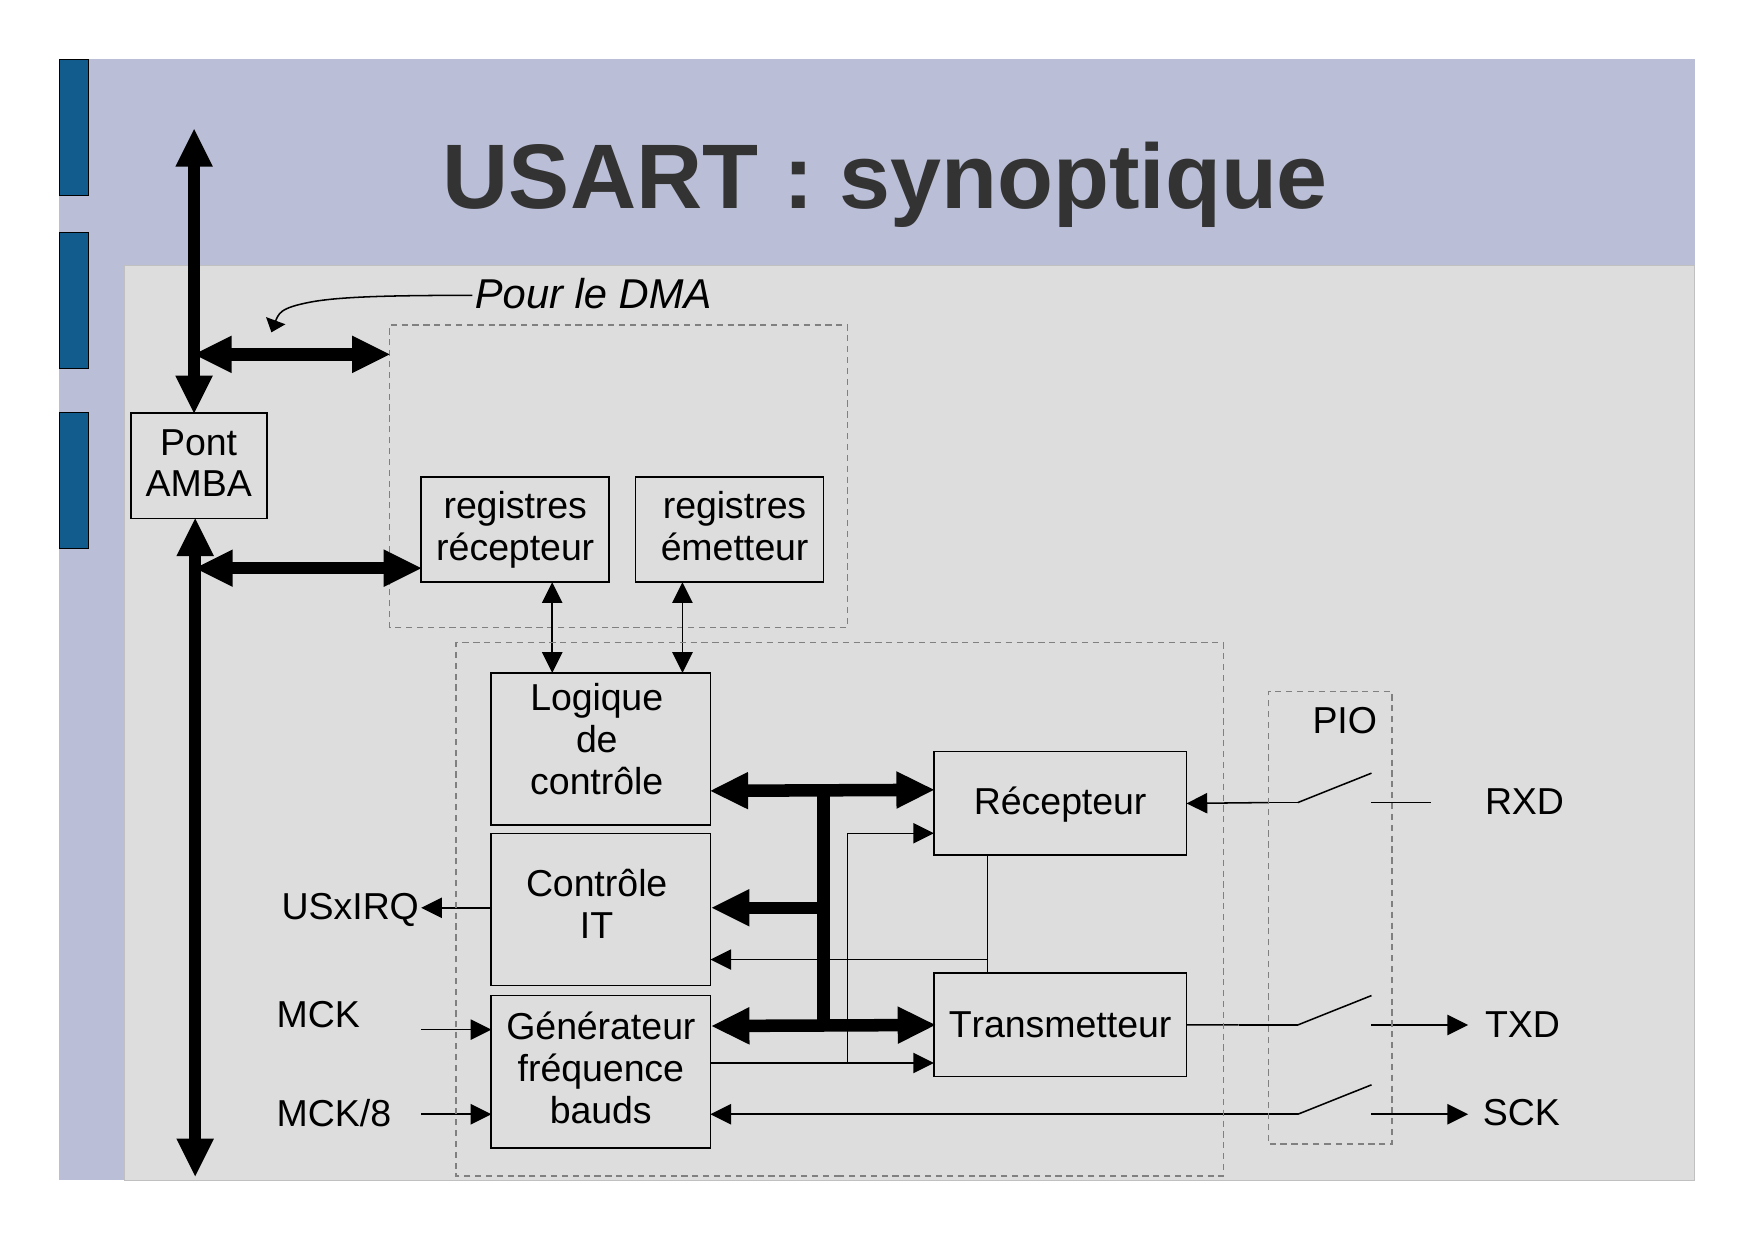

# USART : synoptique
Pour le DMA
Pont
AMBA
registres
récepteur
registres
émetteur
Logique
de
contrôle
PIO
Récepteur
RXD
Contrôle
IT
USxIRQ
MCK
Transmetteur
TXD
Générateur
fréquence
bauds
SCK
MCK/8